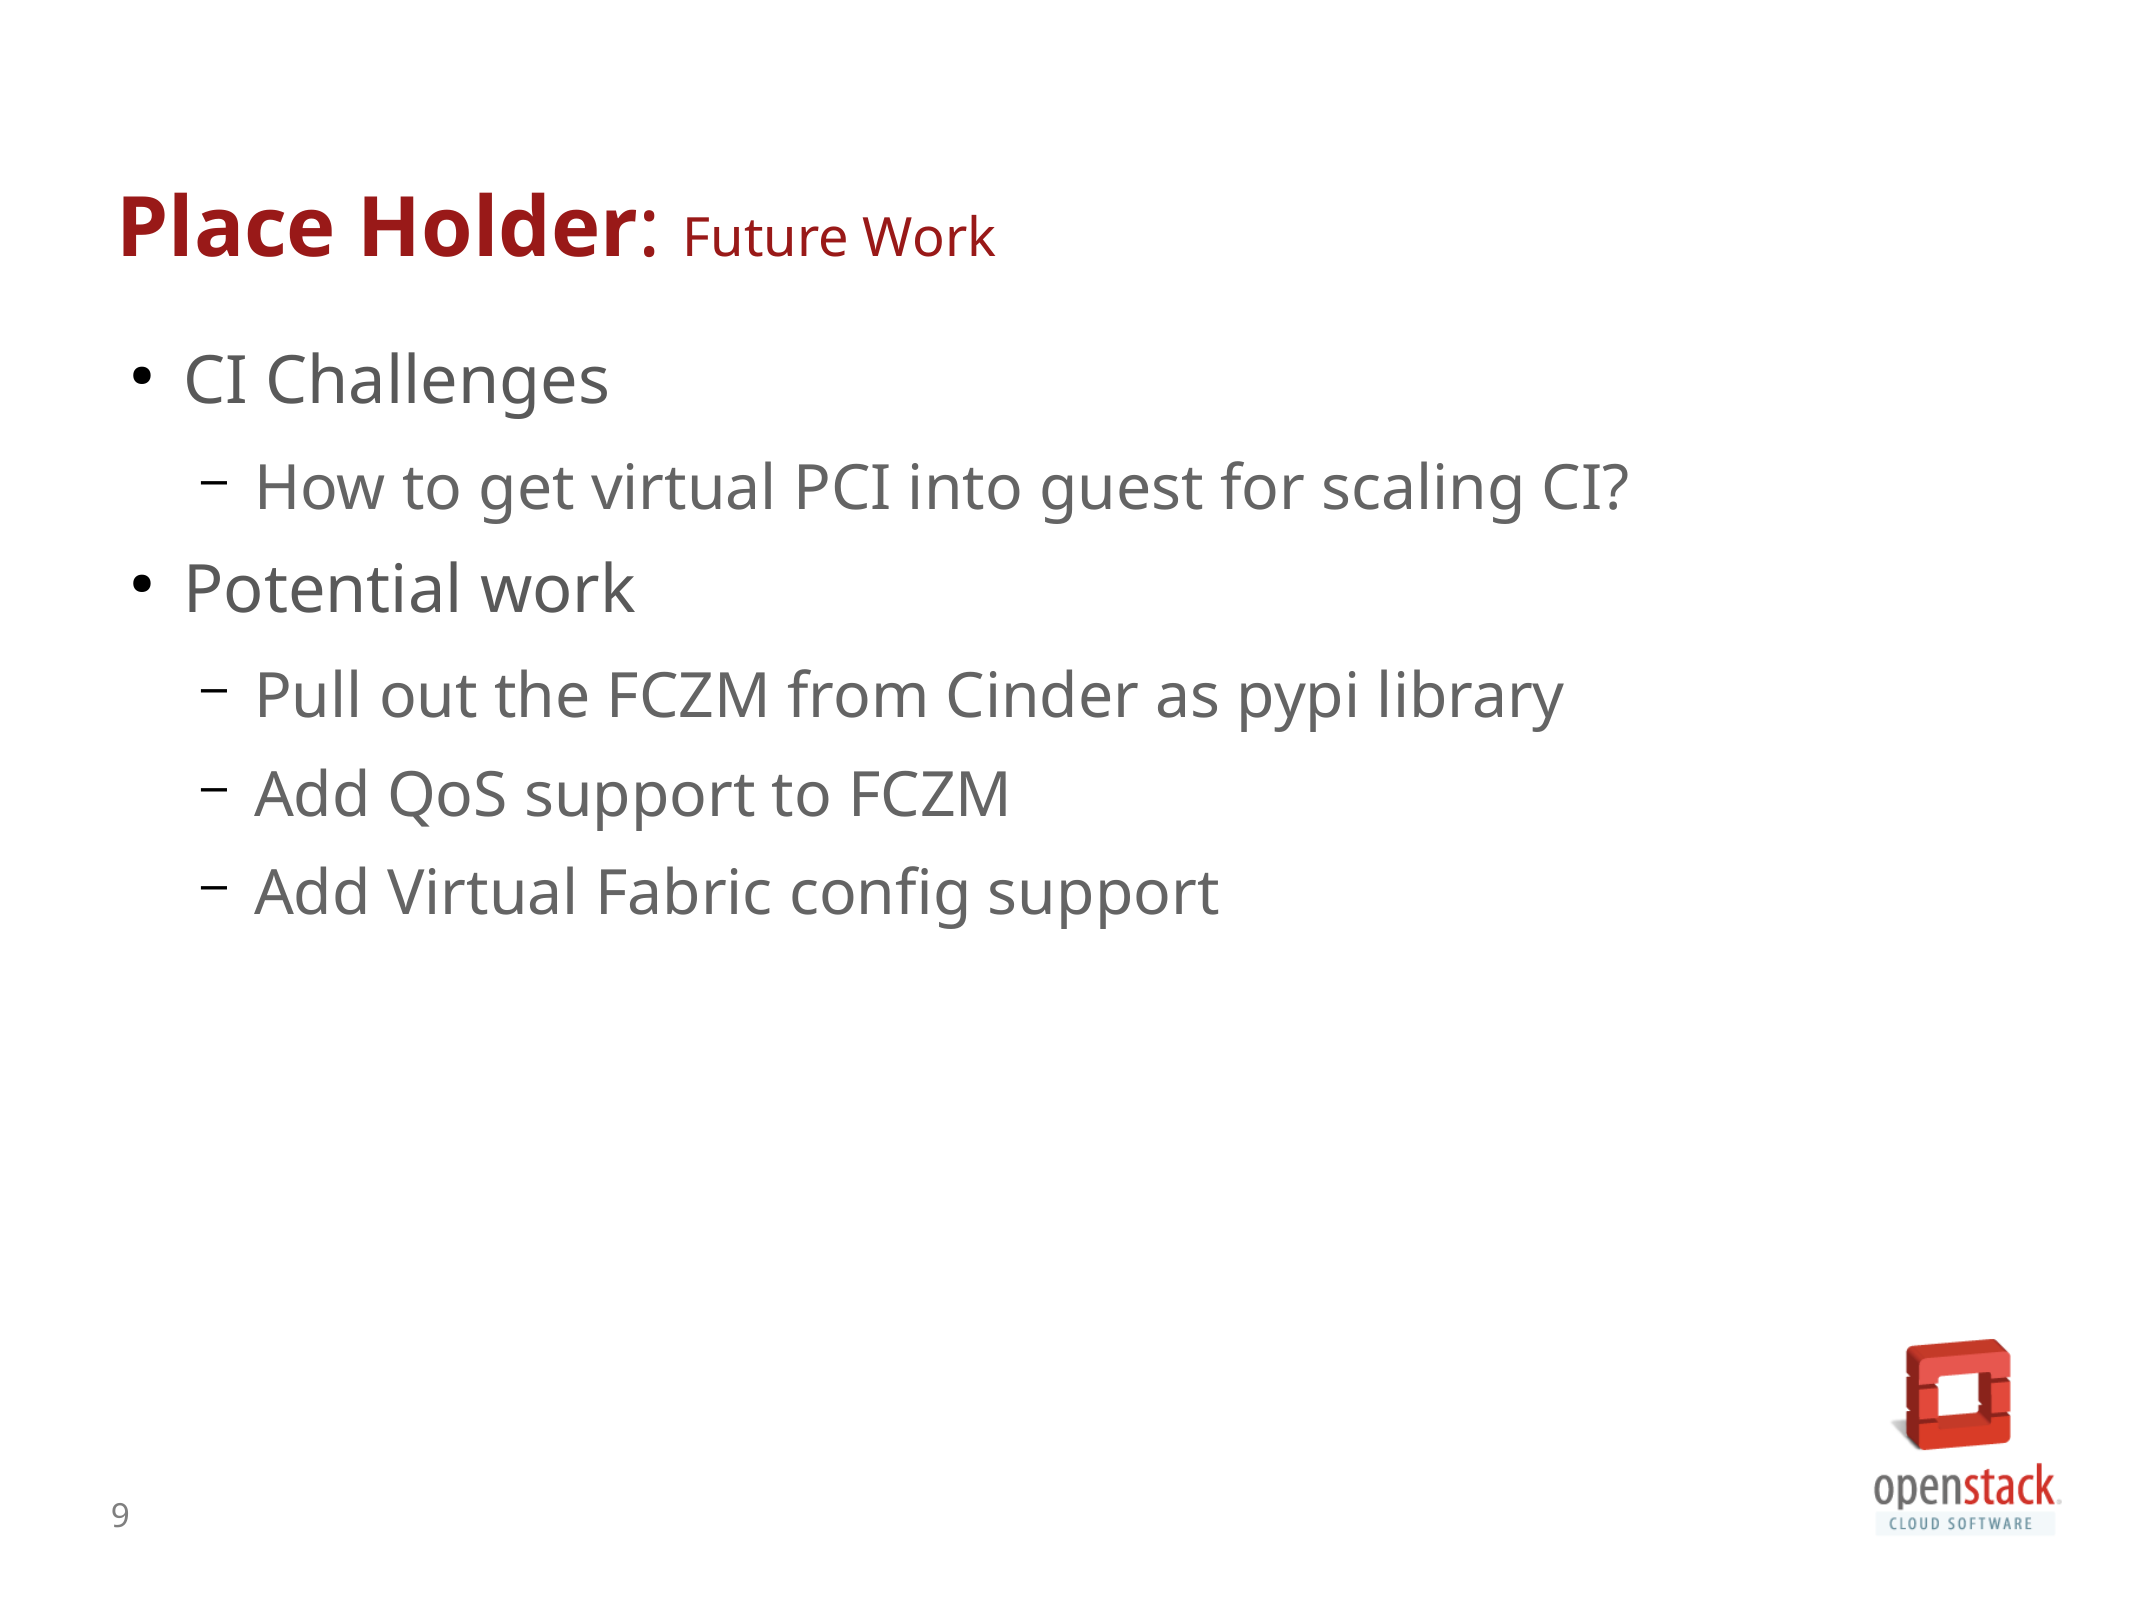

# Place Holder: Future Work
CI Challenges
How to get virtual PCI into guest for scaling CI?
Potential work
Pull out the FCZM from Cinder as pypi library
Add QoS support to FCZM
Add Virtual Fabric config support